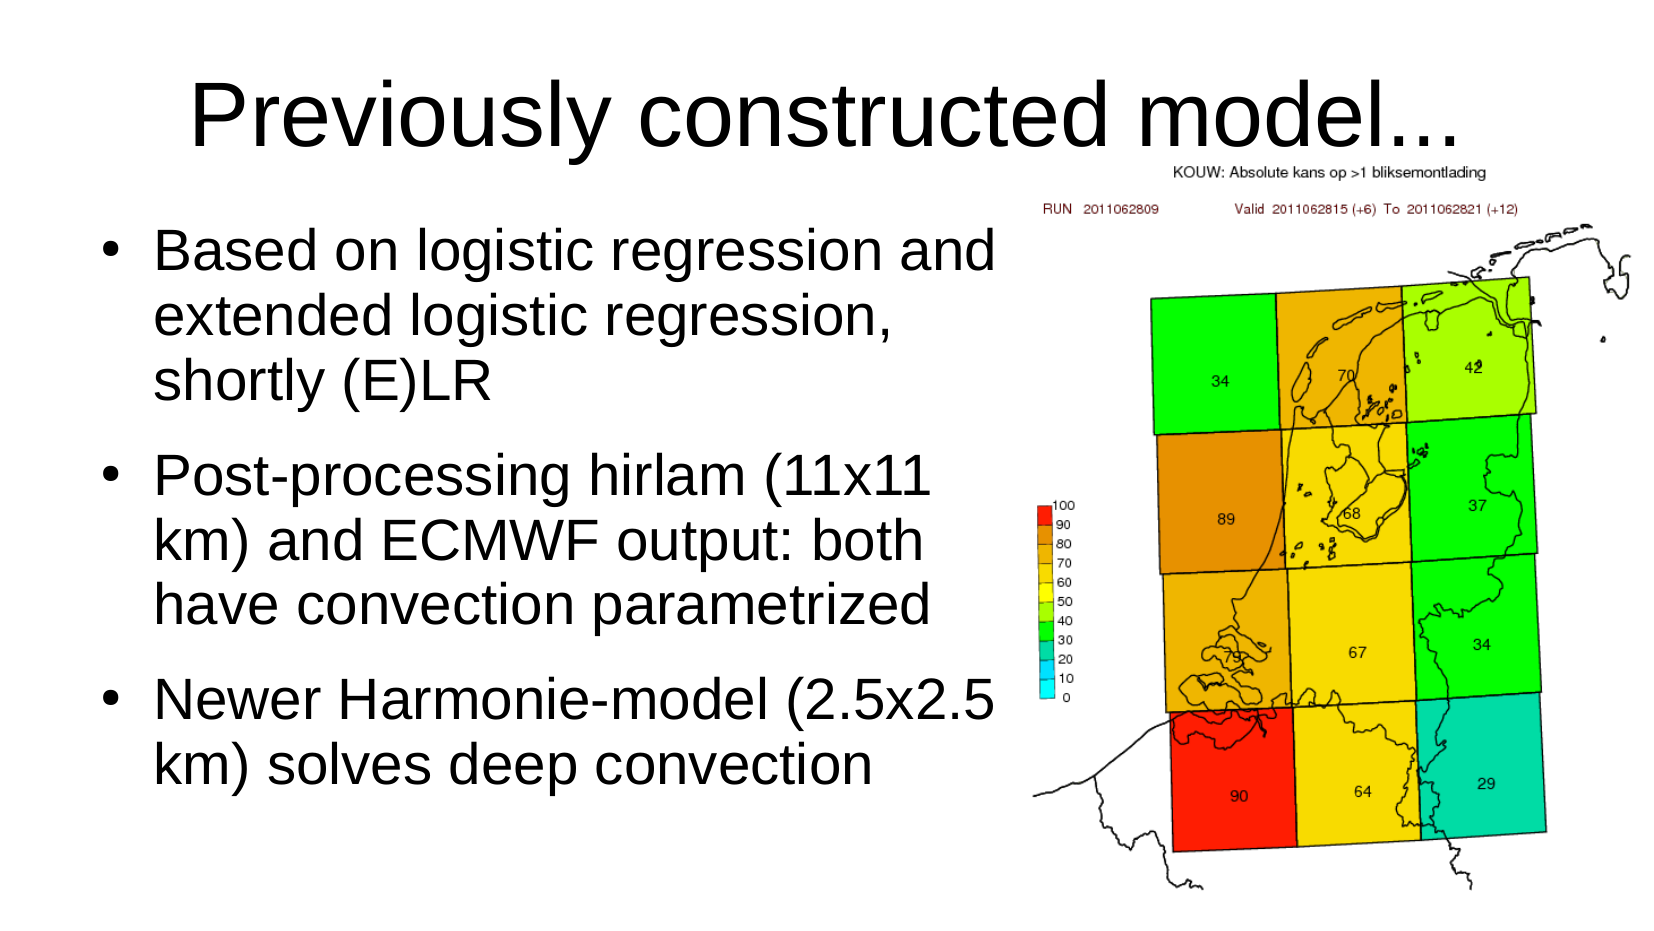

# Previously constructed model...
Based on logistic regression and extended logistic regression, shortly (E)LR
Post-processing hirlam (11x11 km) and ECMWF output: both have convection parametrized
Newer Harmonie-model (2.5x2.5 km) solves deep convection